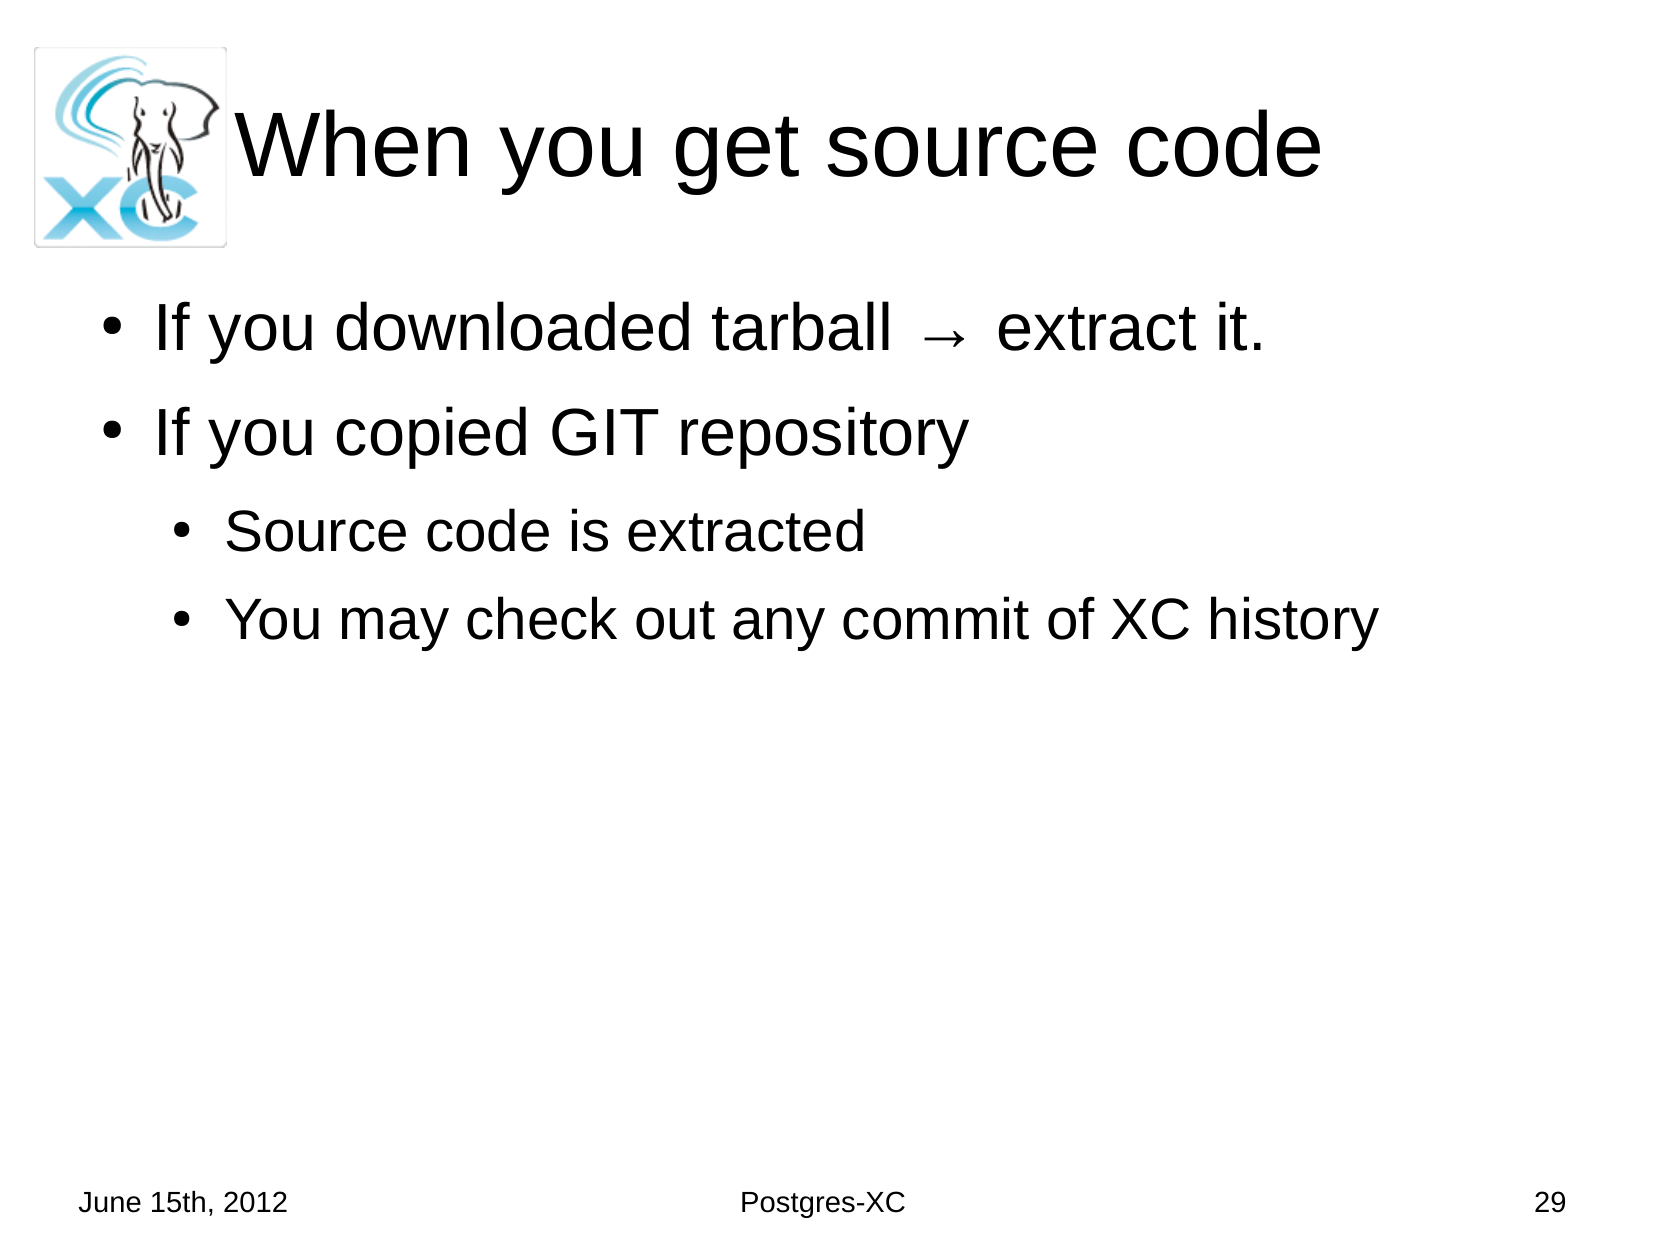

# When you get source code
If you downloaded tarball → extract it.
If you copied GIT repository
Source code is extracted
You may check out any commit of XC history
29